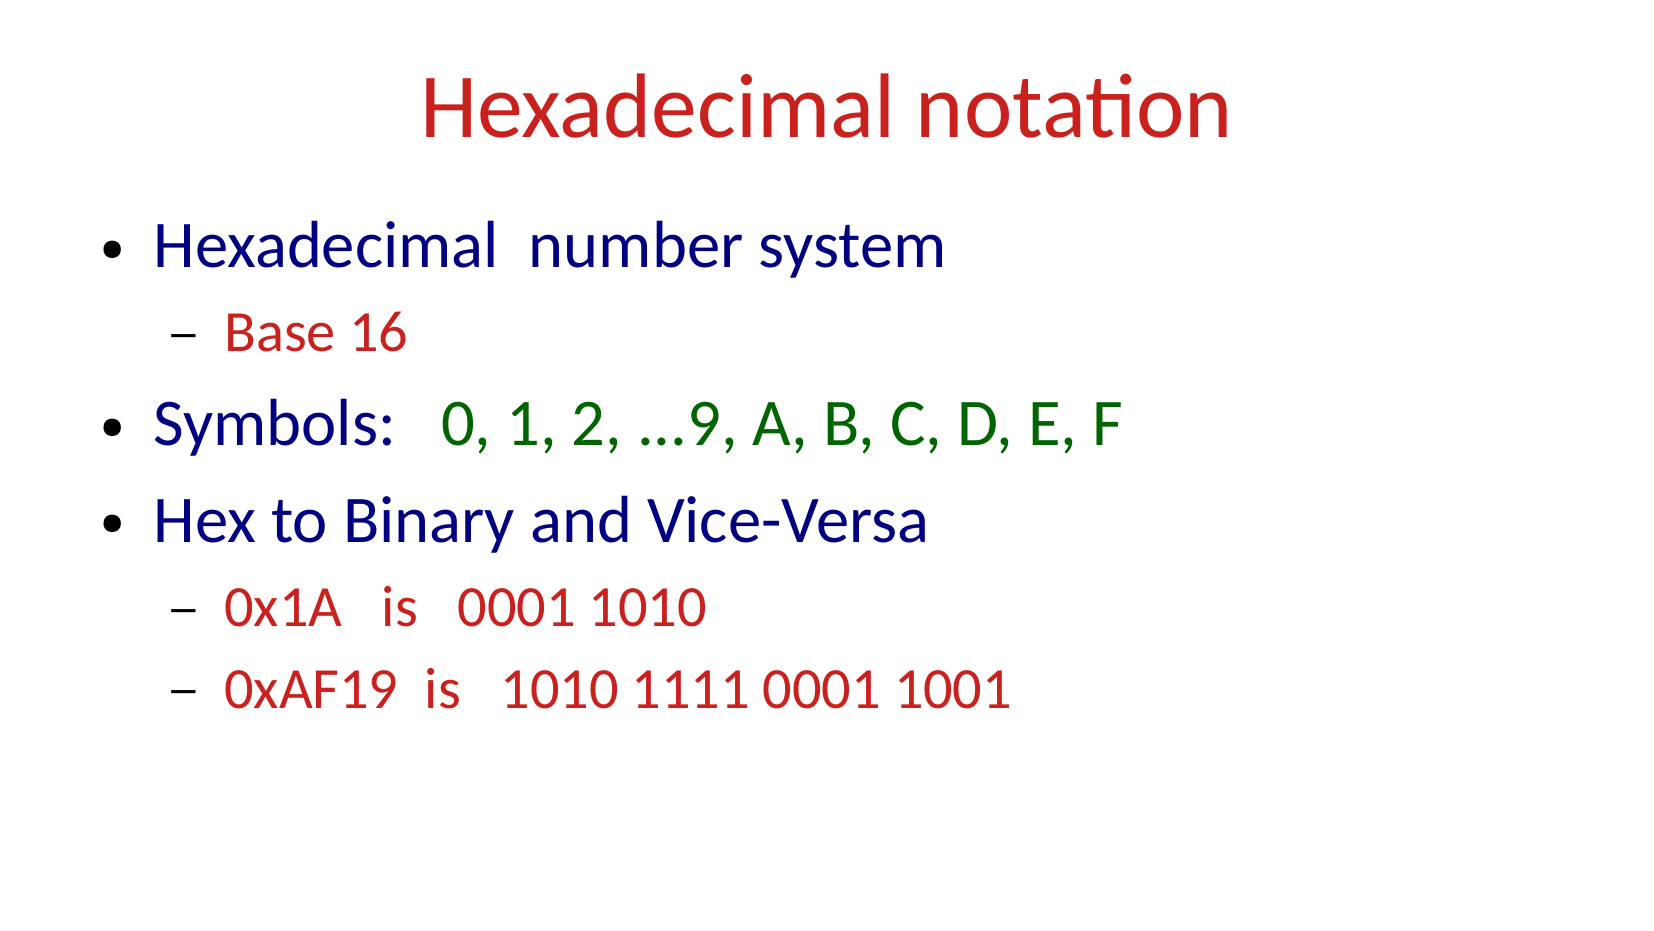

# Hexadecimal notation
Hexadecimal number system
Base 16
Symbols: 0, 1, 2, ...9, A, B, C, D, E, F
Hex to Binary and Vice-Versa
0x1A is 0001 1010
0xAF19 is 1010 1111 0001 1001